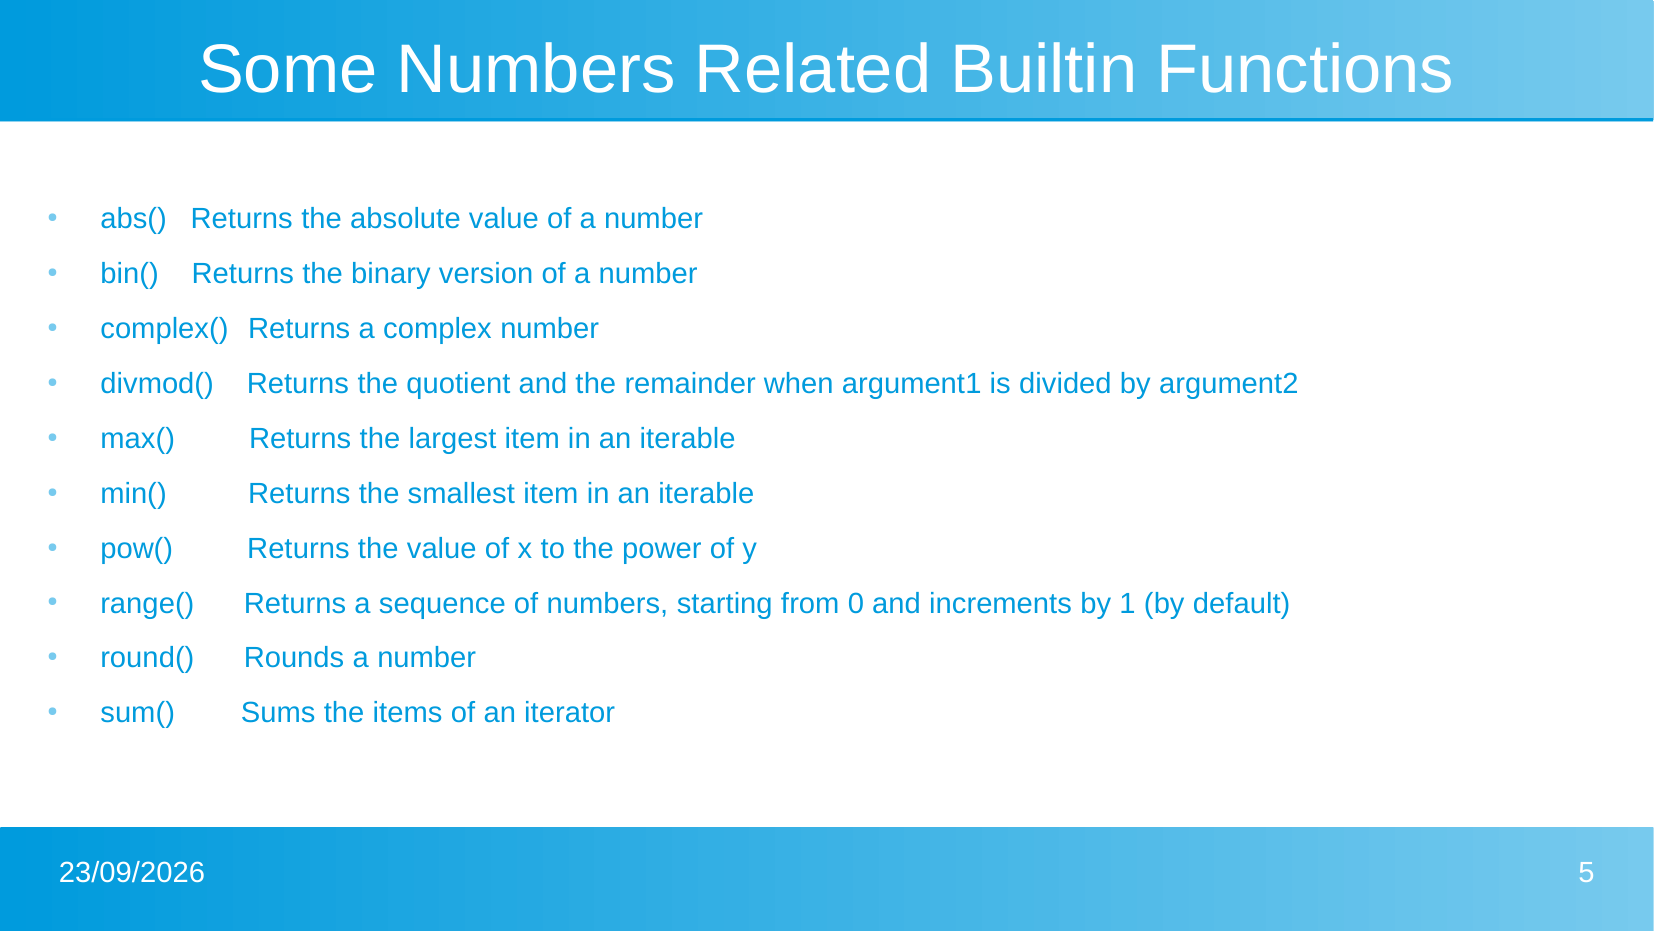

# Some Numbers Related Builtin Functions
abs()	 Returns the absolute value of a number
bin() Returns the binary version of a number
complex()	Returns a complex number
divmod() Returns the quotient and the remainder when argument1 is divided by argument2
max() Returns the largest item in an iterable
min()	 Returns the smallest item in an iterable
pow() Returns the value of x to the power of y
range() Returns a sequence of numbers, starting from 0 and increments by 1 (by default)
round() Rounds a number
sum() Sums the items of an iterator
5